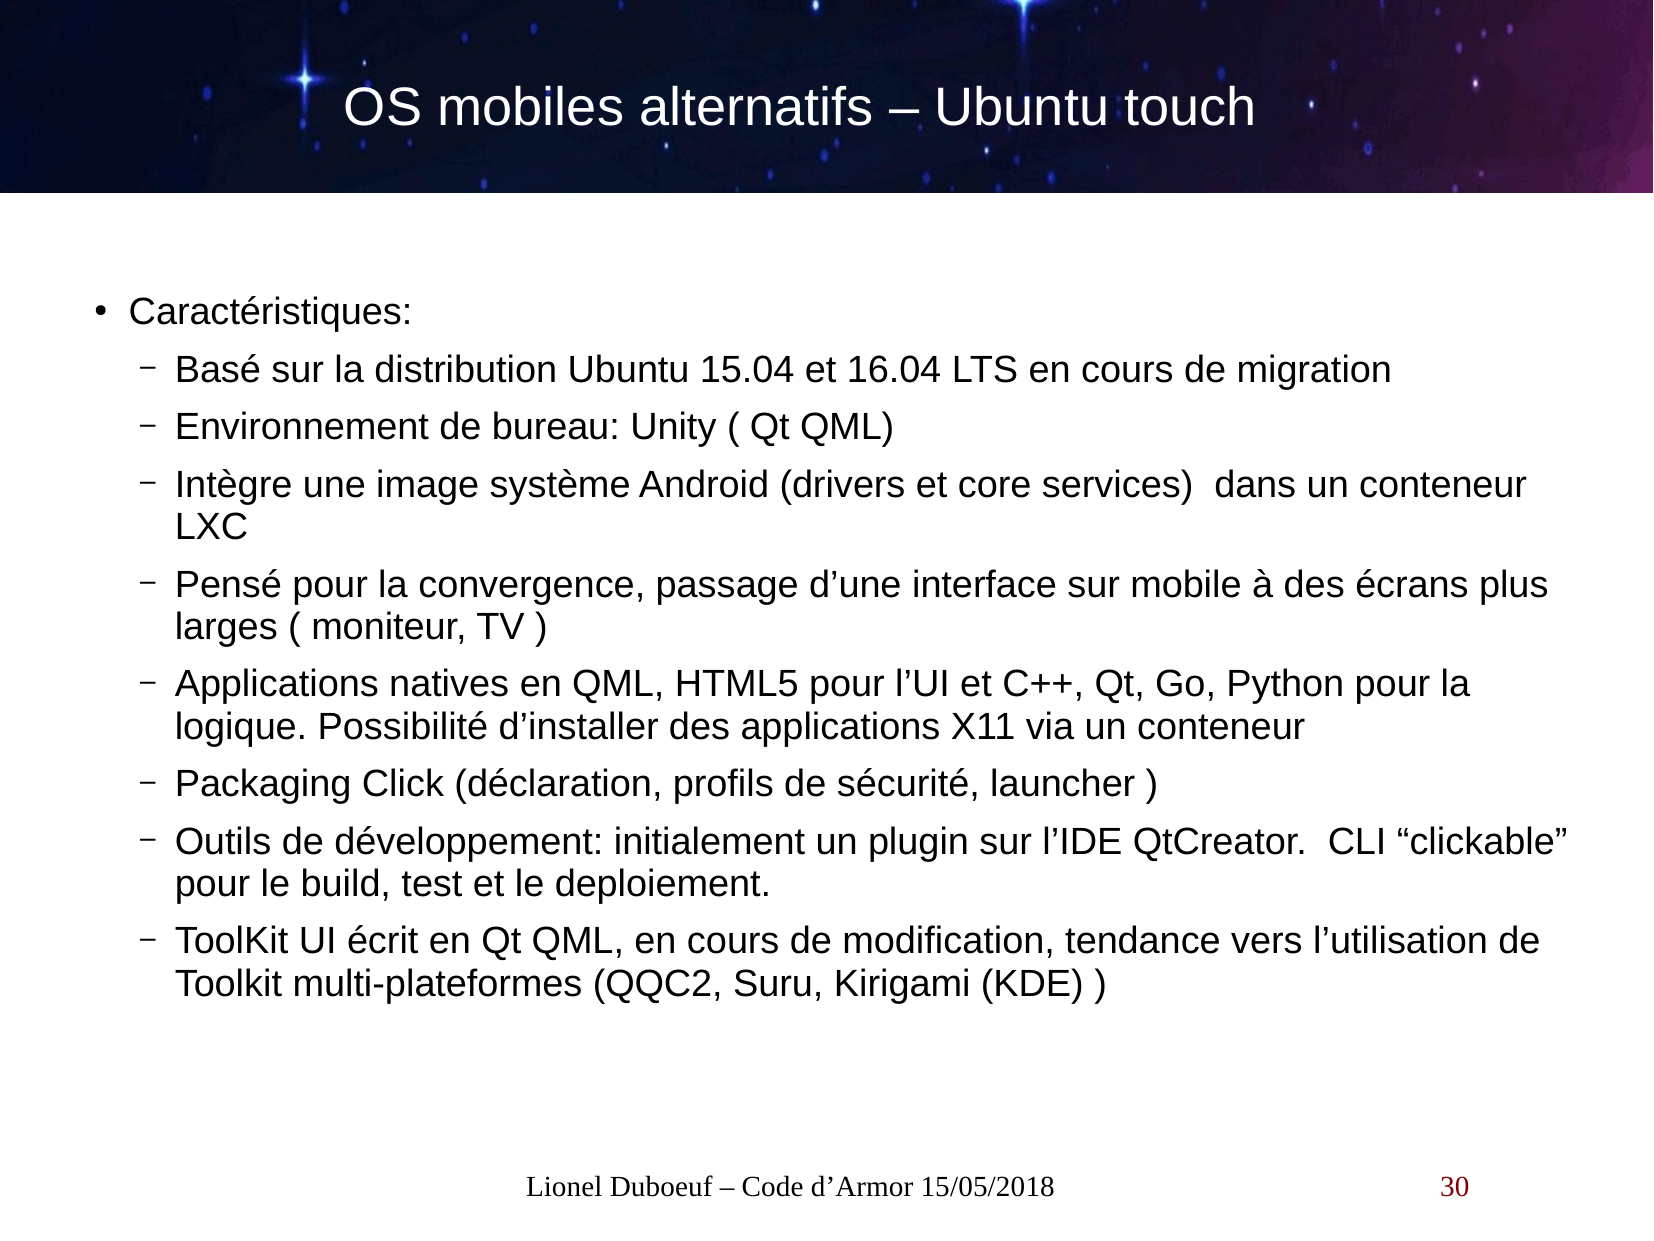

# OS mobiles alternatifs – Ubuntu touch
Caractéristiques:
Basé sur la distribution Ubuntu 15.04 et 16.04 LTS en cours de migration
Environnement de bureau: Unity ( Qt QML)
Intègre une image système Android (drivers et core services) dans un conteneur LXC
Pensé pour la convergence, passage d’une interface sur mobile à des écrans plus larges ( moniteur, TV )
Applications natives en QML, HTML5 pour l’UI et C++, Qt, Go, Python pour la logique. Possibilité d’installer des applications X11 via un conteneur
Packaging Click (déclaration, profils de sécurité, launcher )
Outils de développement: initialement un plugin sur l’IDE QtCreator. CLI “clickable” pour le build, test et le deploiement.
ToolKit UI écrit en Qt QML, en cours de modification, tendance vers l’utilisation de Toolkit multi-plateformes (QQC2, Suru, Kirigami (KDE) )
30